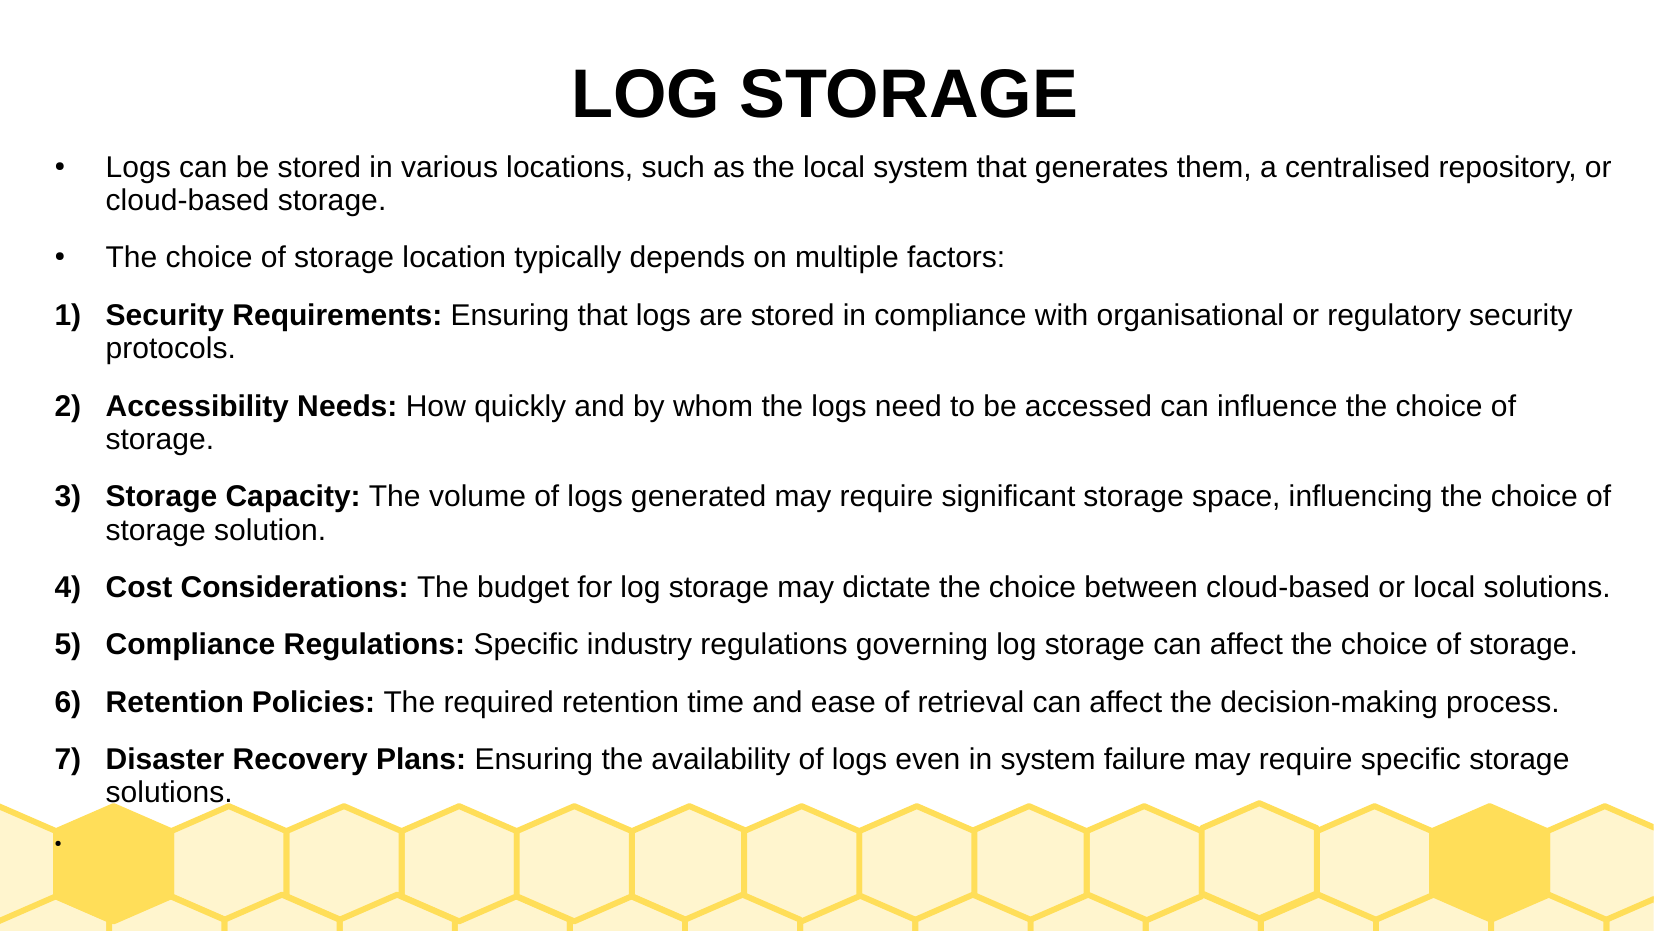

# LOG STORAGE
Logs can be stored in various locations, such as the local system that generates them, a centralised repository, or cloud-based storage.
The choice of storage location typically depends on multiple factors:
Security Requirements: Ensuring that logs are stored in compliance with organisational or regulatory security protocols.
Accessibility Needs: How quickly and by whom the logs need to be accessed can influence the choice of storage.
Storage Capacity: The volume of logs generated may require significant storage space, influencing the choice of storage solution.
Cost Considerations: The budget for log storage may dictate the choice between cloud-based or local solutions.
Compliance Regulations: Specific industry regulations governing log storage can affect the choice of storage.
Retention Policies: The required retention time and ease of retrieval can affect the decision-making process.
Disaster Recovery Plans: Ensuring the availability of logs even in system failure may require specific storage solutions.